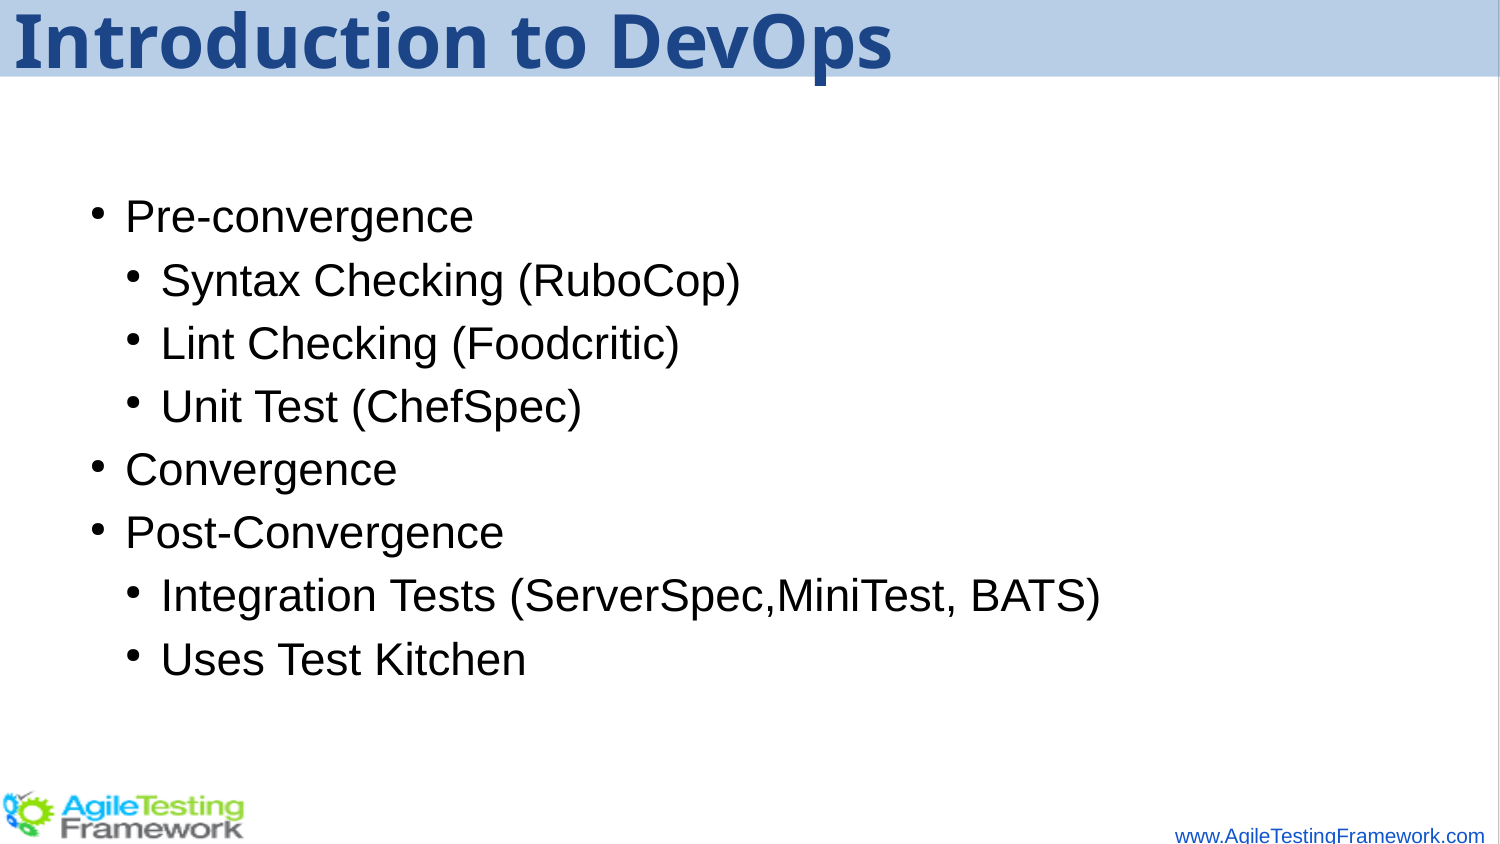

Introduction to DevOps
Pre-convergence
Syntax Checking (RuboCop)
Lint Checking (Foodcritic)
Unit Test (ChefSpec)
Convergence
Post-Convergence
Integration Tests (ServerSpec,MiniTest, BATS)
Uses Test Kitchen
www.AgileTestingFramework.com